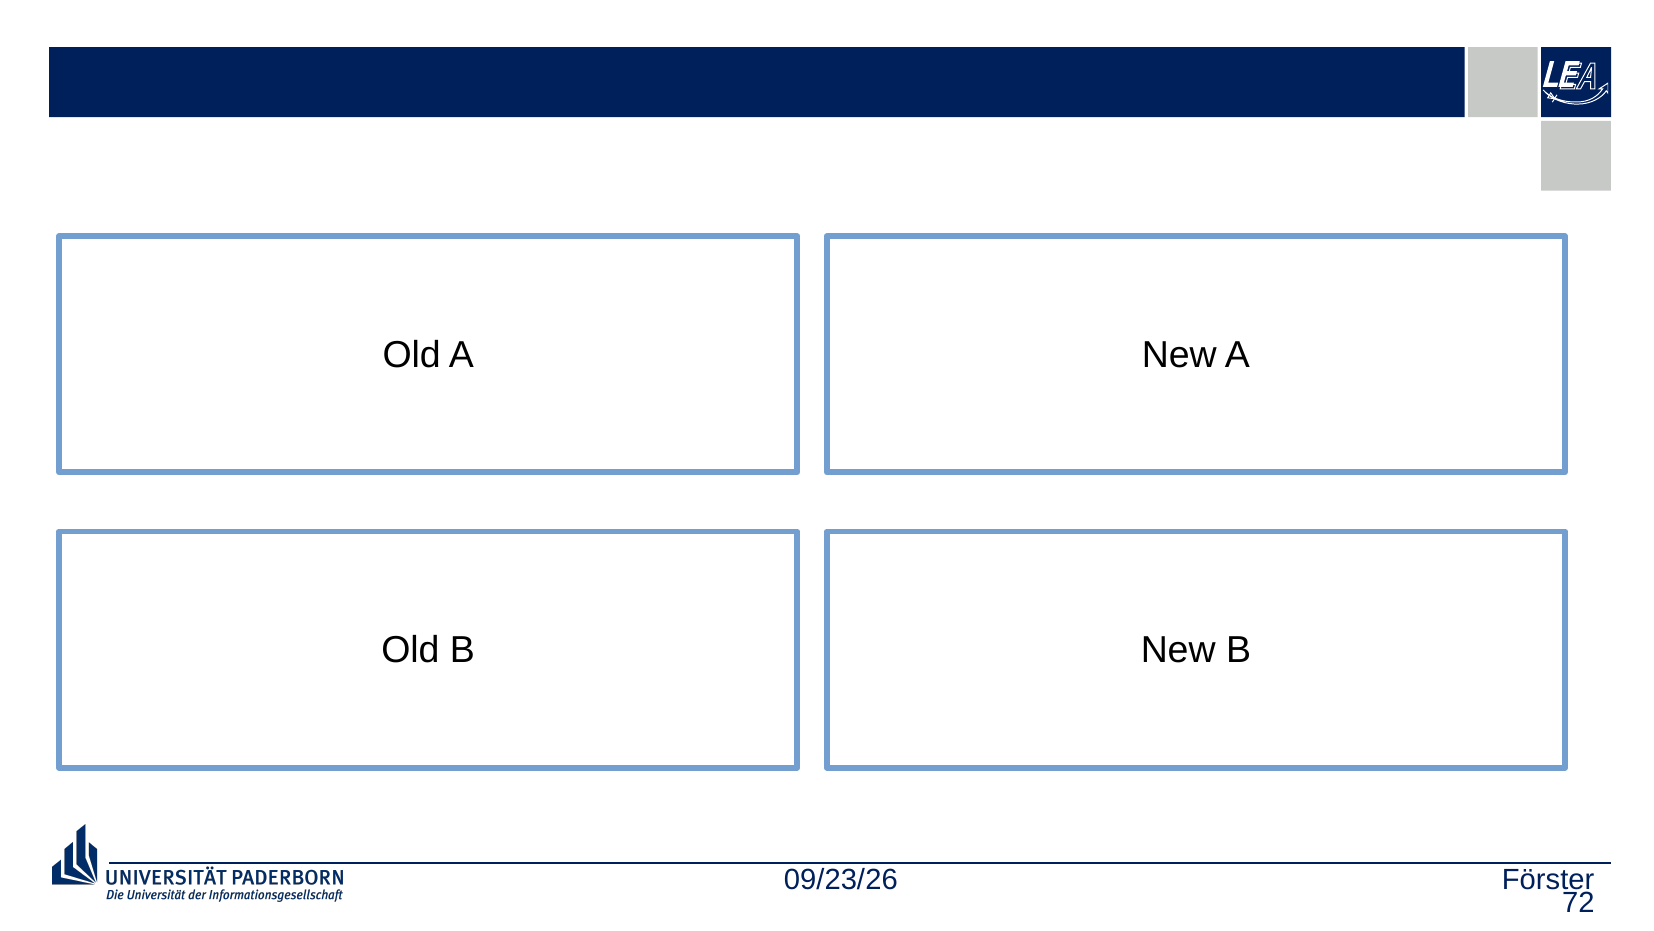

#
Old A
New A
Old B
New B
Förster
72